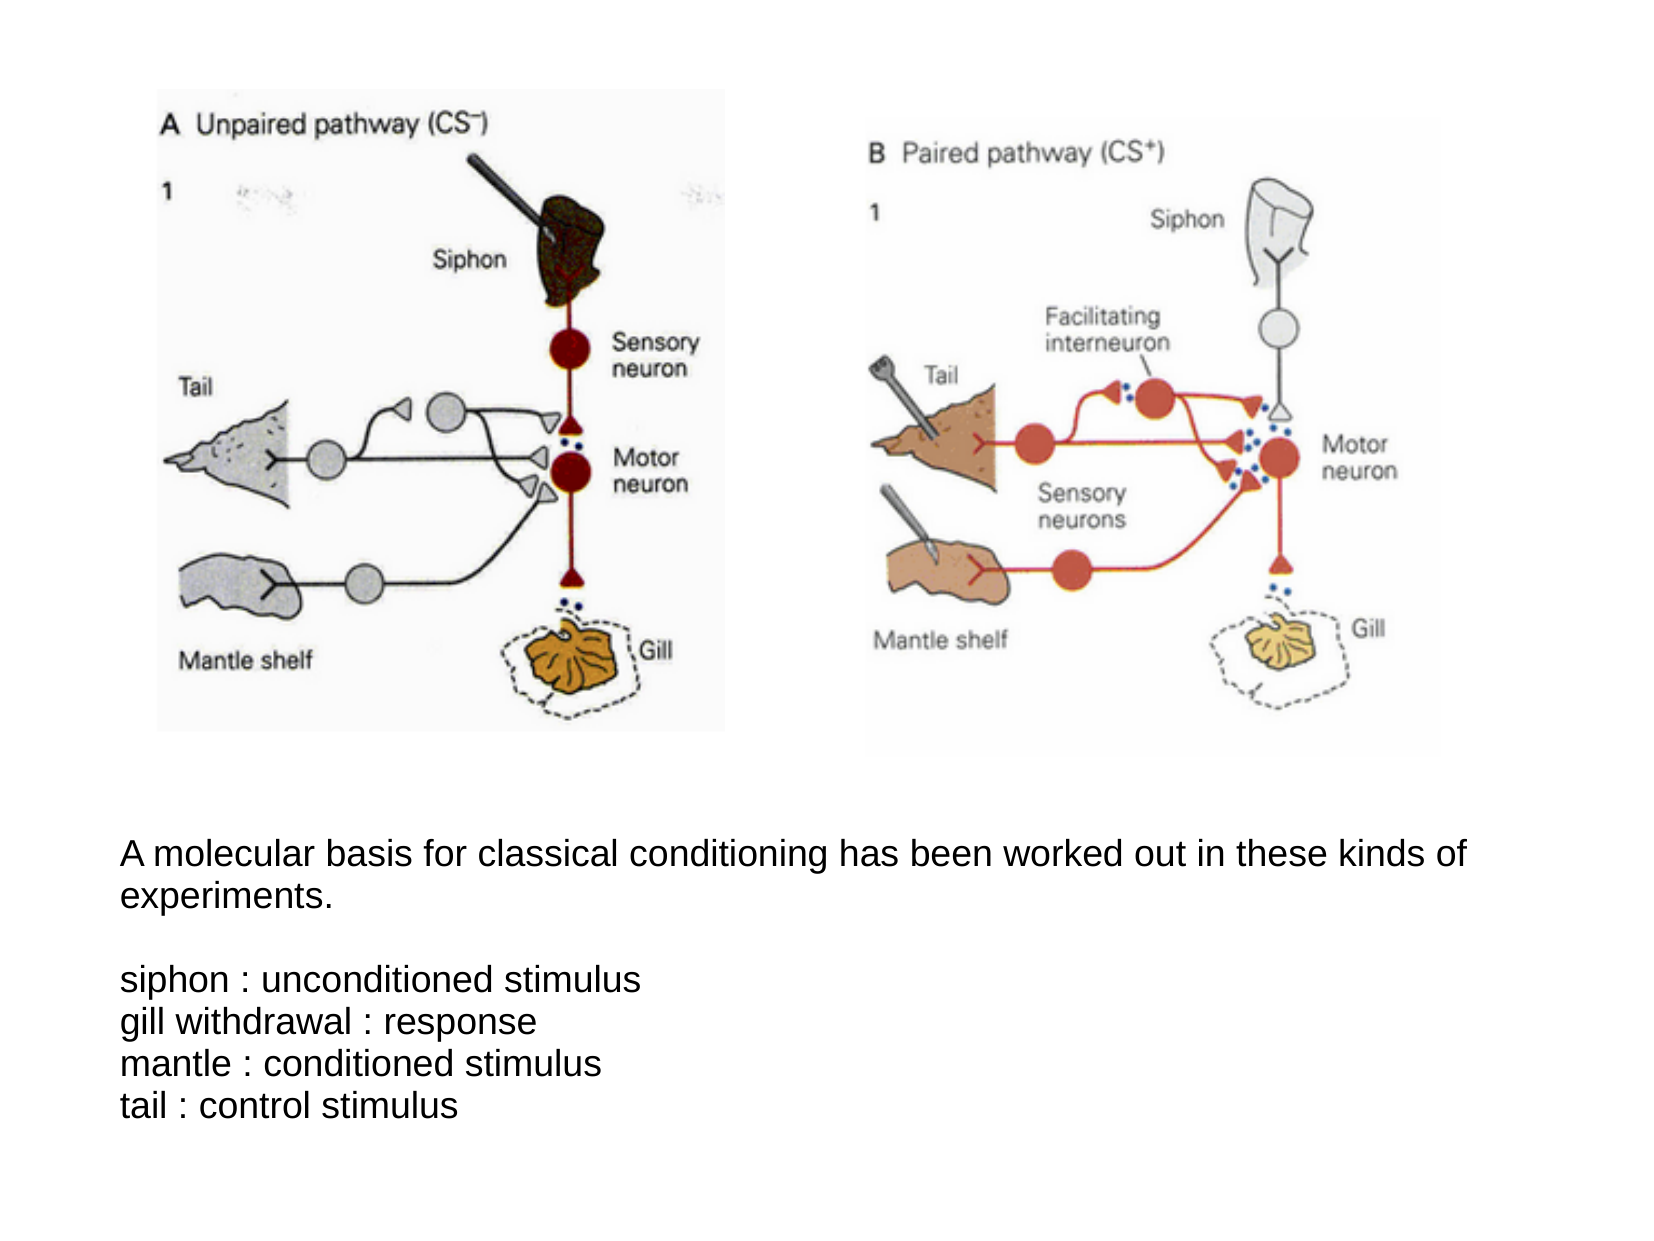

A molecular basis for classical conditioning has been worked out in these kinds of experiments.
siphon : unconditioned stimulus
gill withdrawal : response
mantle : conditioned stimulus
tail : control stimulus